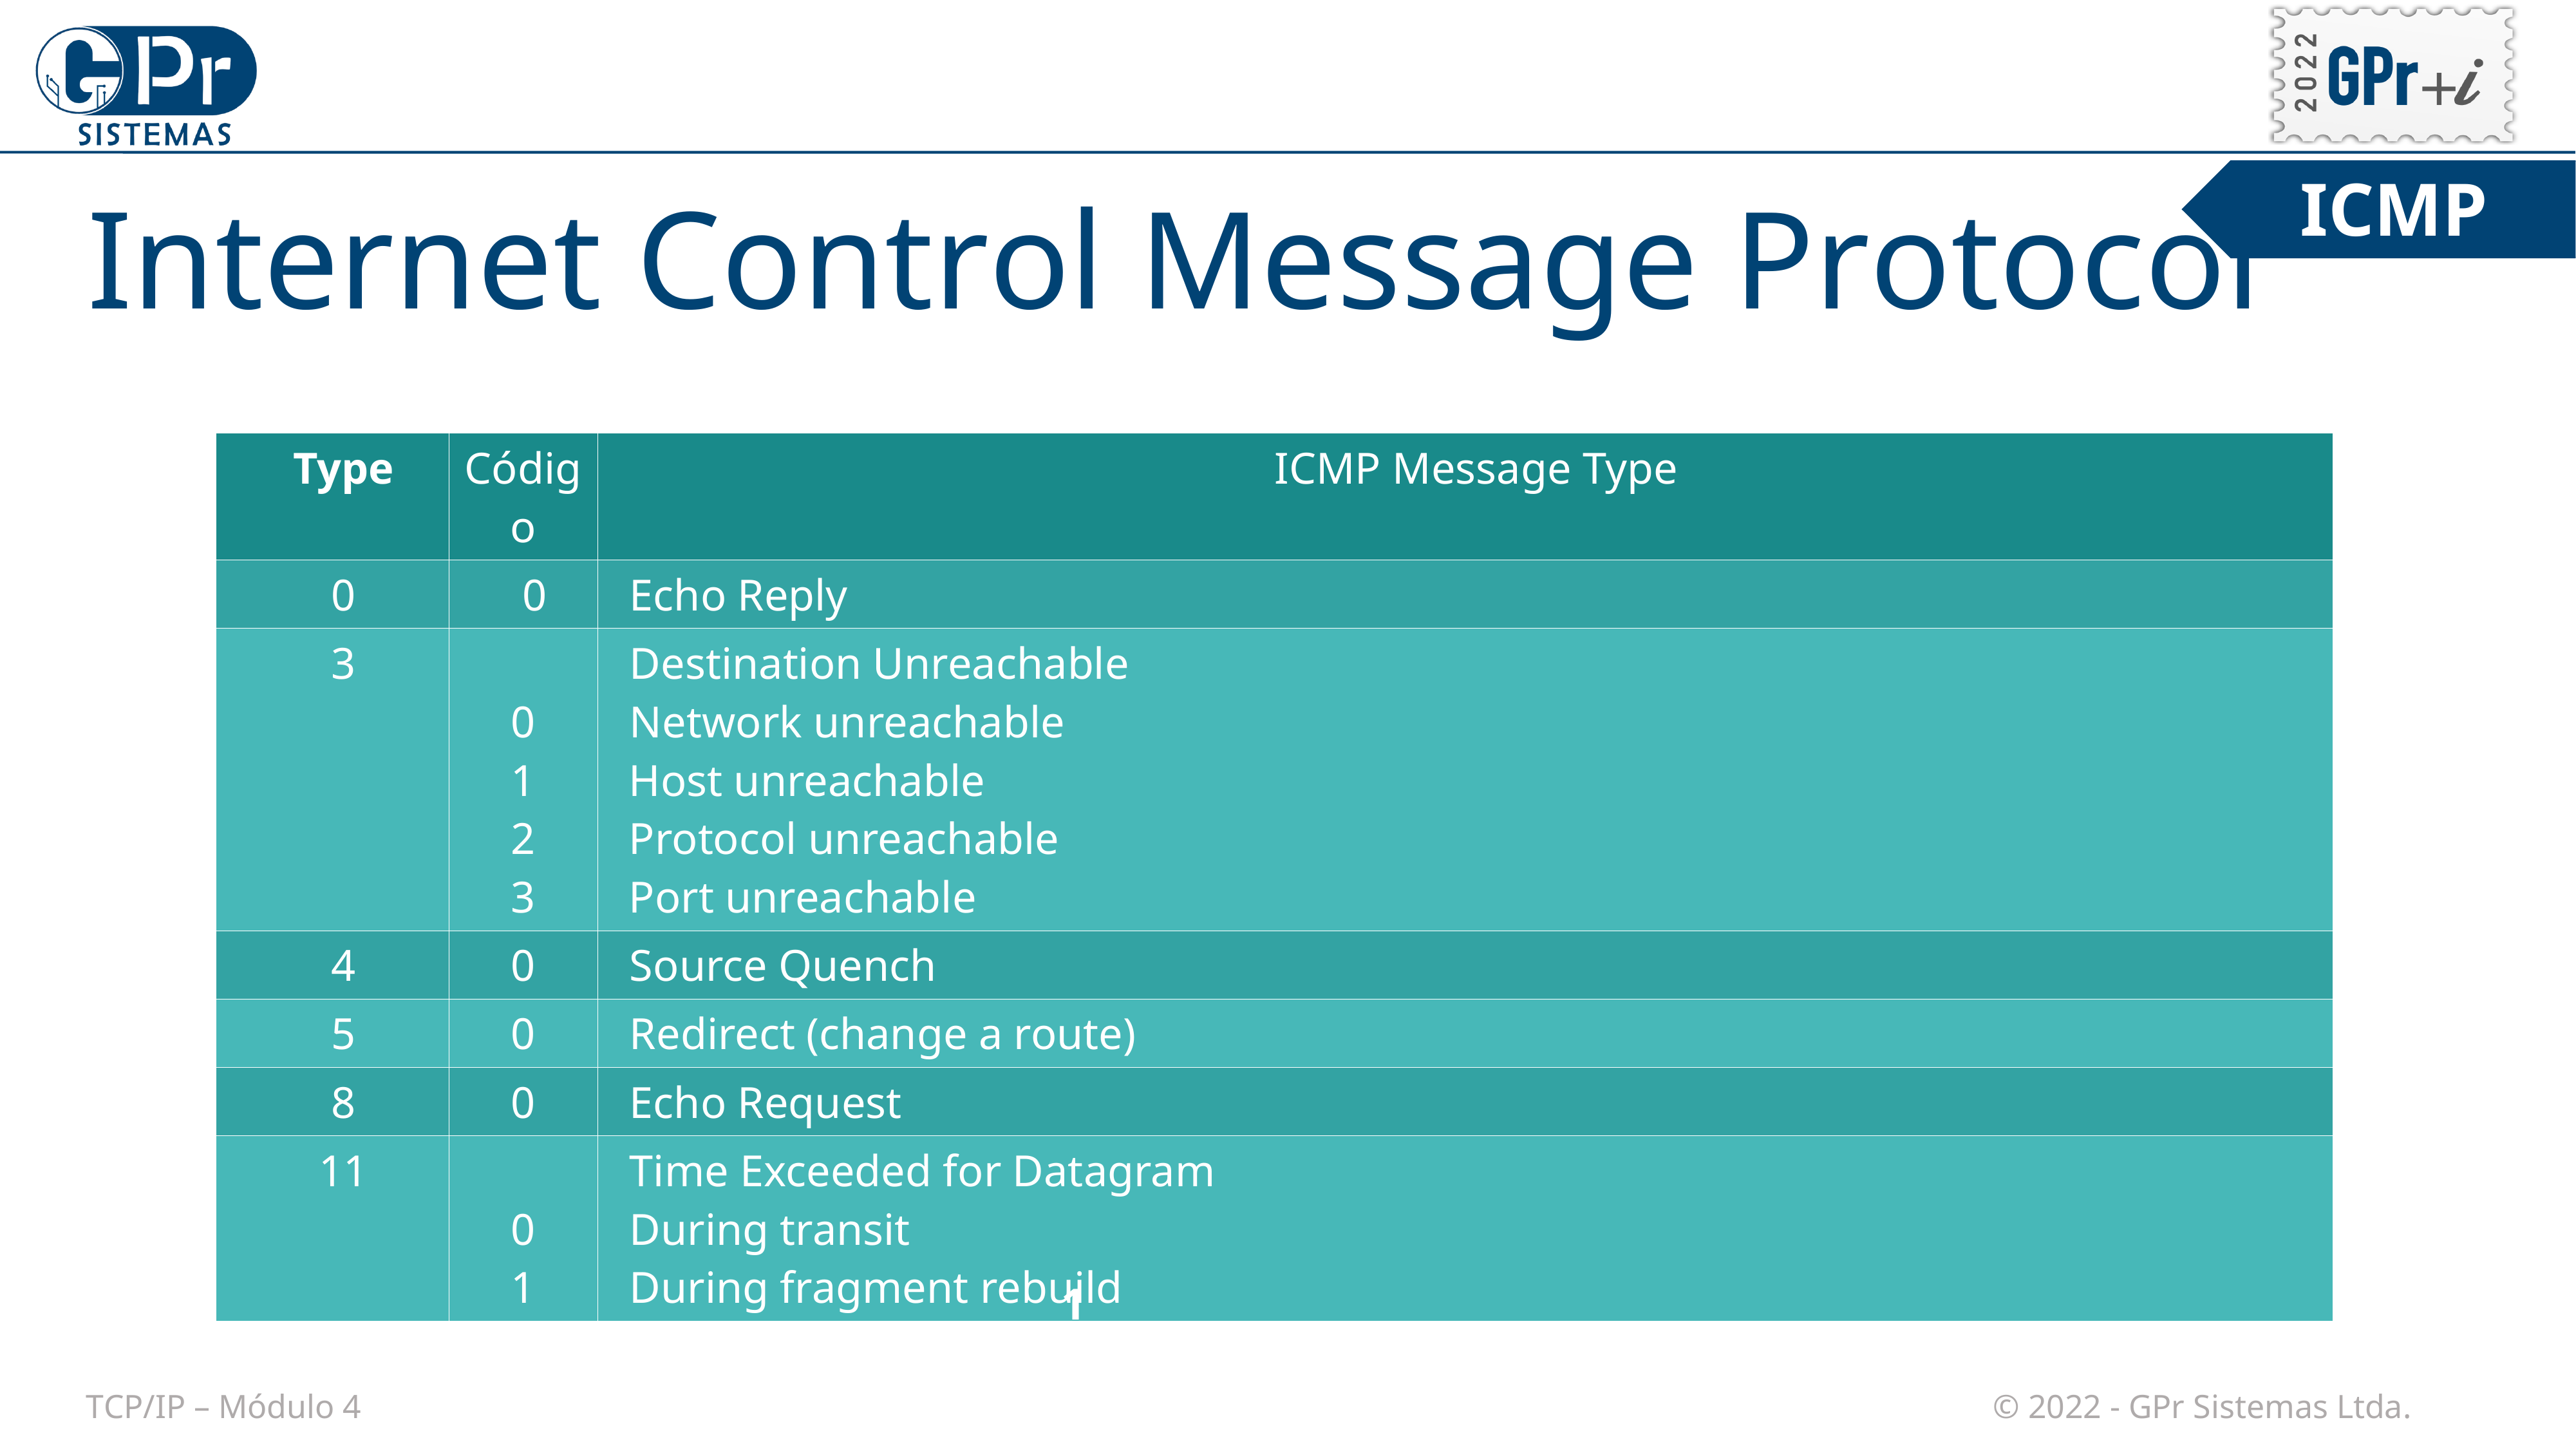

ICMP
# Internet Control Message Protocol
| Type | Código | ICMP Message Type |
| --- | --- | --- |
| 0 | 0 | Echo Reply |
| 3 | 0 1 2 3 | Destination Unreachable Network unreachable Host unreachable Protocol unreachable Port unreachable |
| 4 | 0 | Source Quench |
| 5 | 0 | Redirect (change a route) |
| 8 | 0 | Echo Request |
| 11 | 0 1 | Time Exceeded for Datagram During transit During fragment rebuild |
1